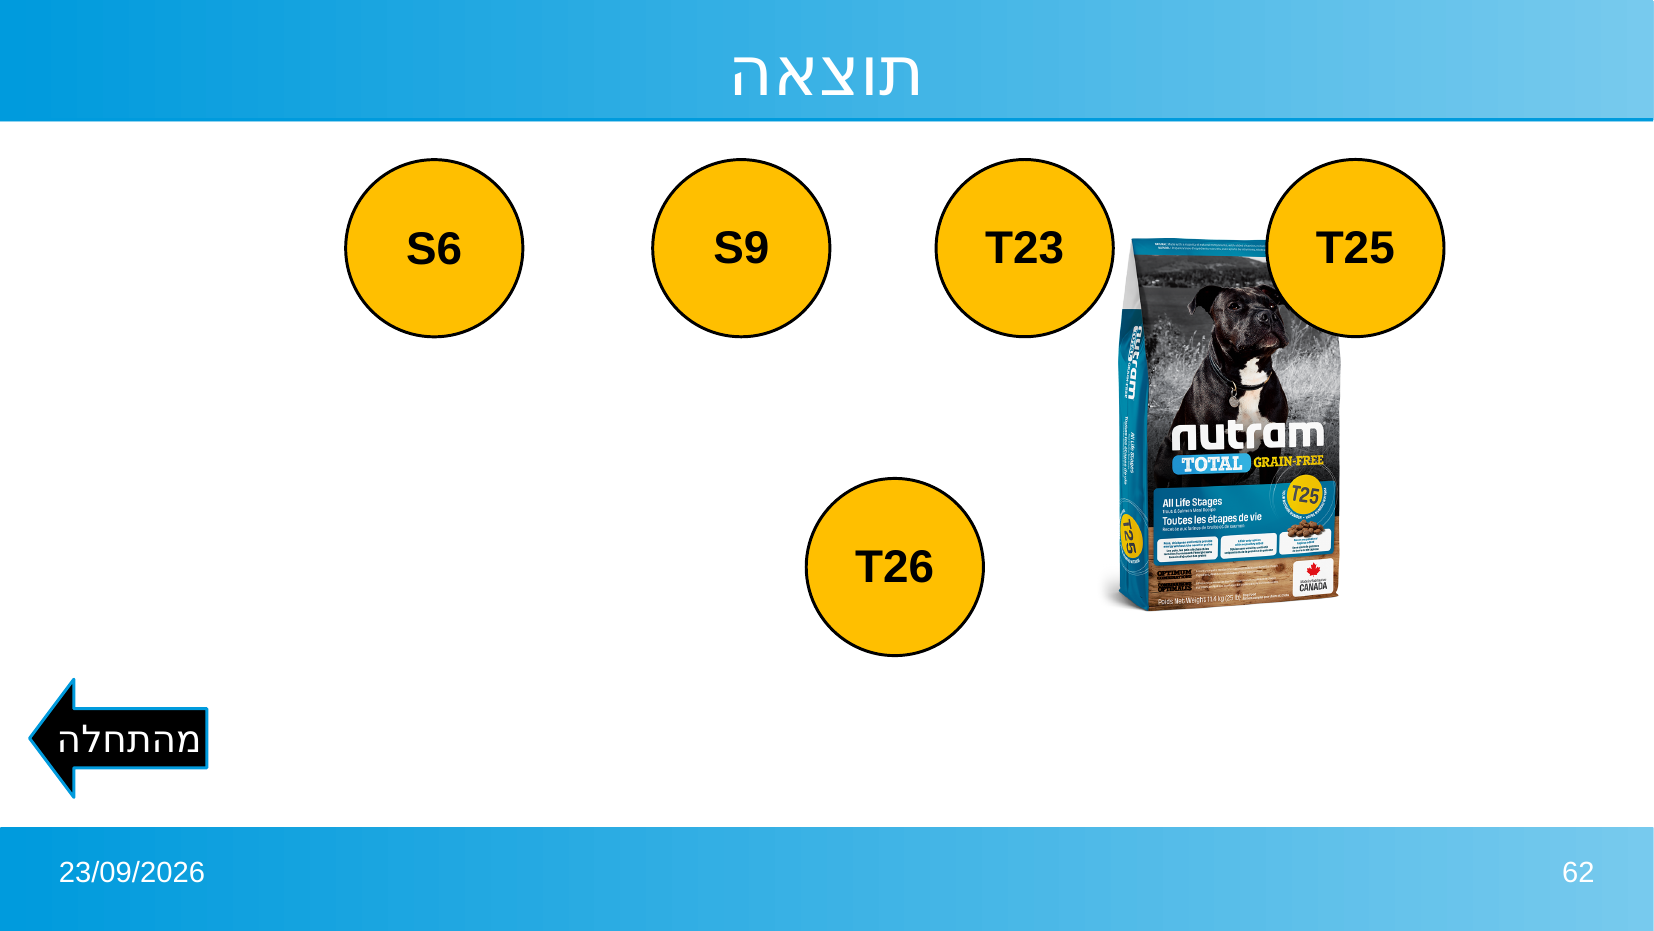

# תוצאה
T25
T23
S9
S6
T26
מהתחלה
62